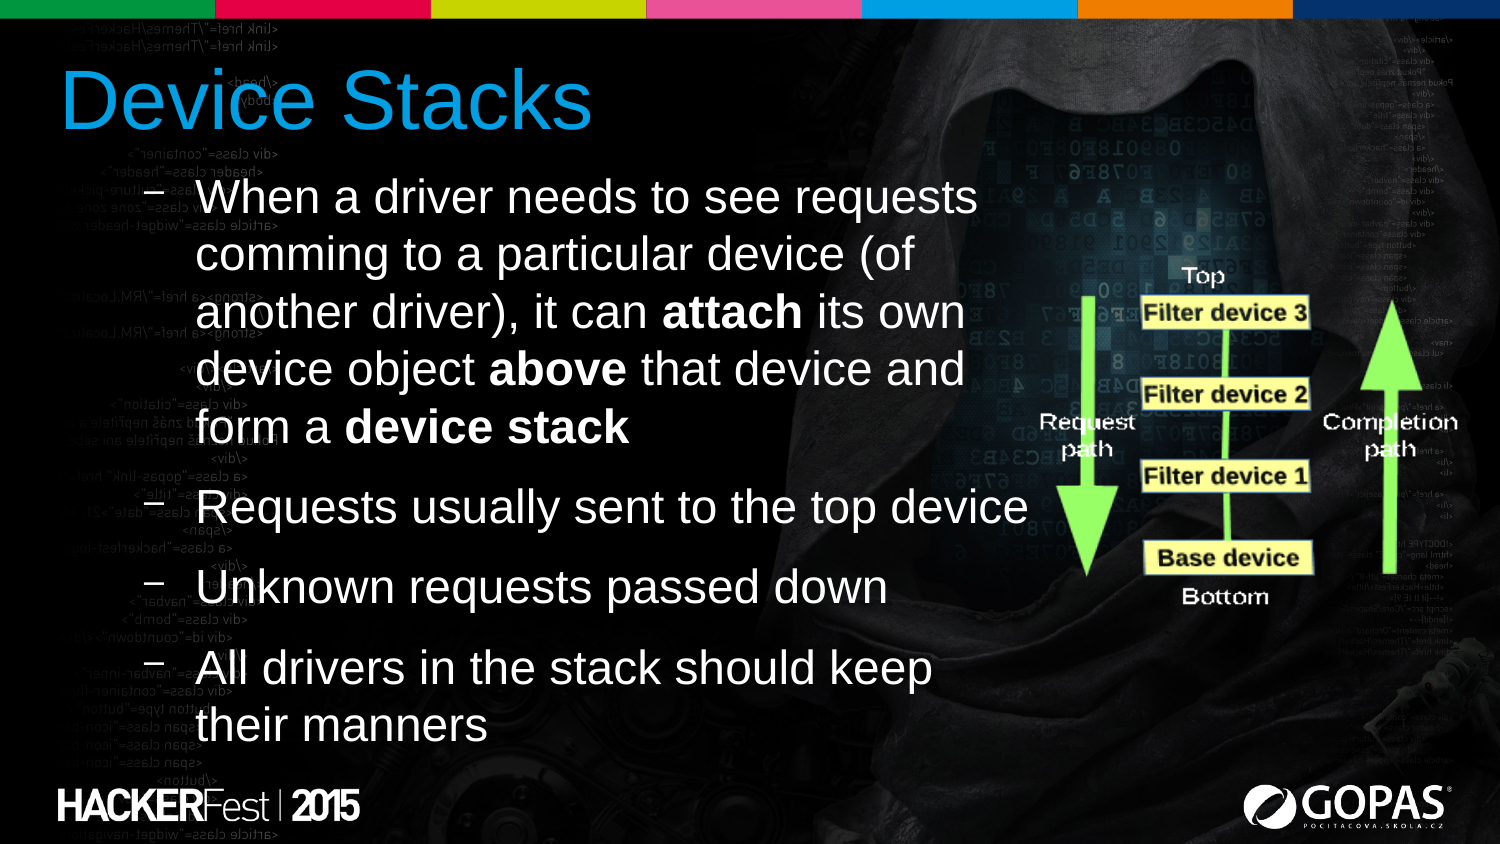

# Device Stacks
When a driver needs to see requests comming to a particular device (of another driver), it can attach its own device object above that device and form a device stack
Requests usually sent to the top device
Unknown requests passed down
All drivers in the stack should keep their manners